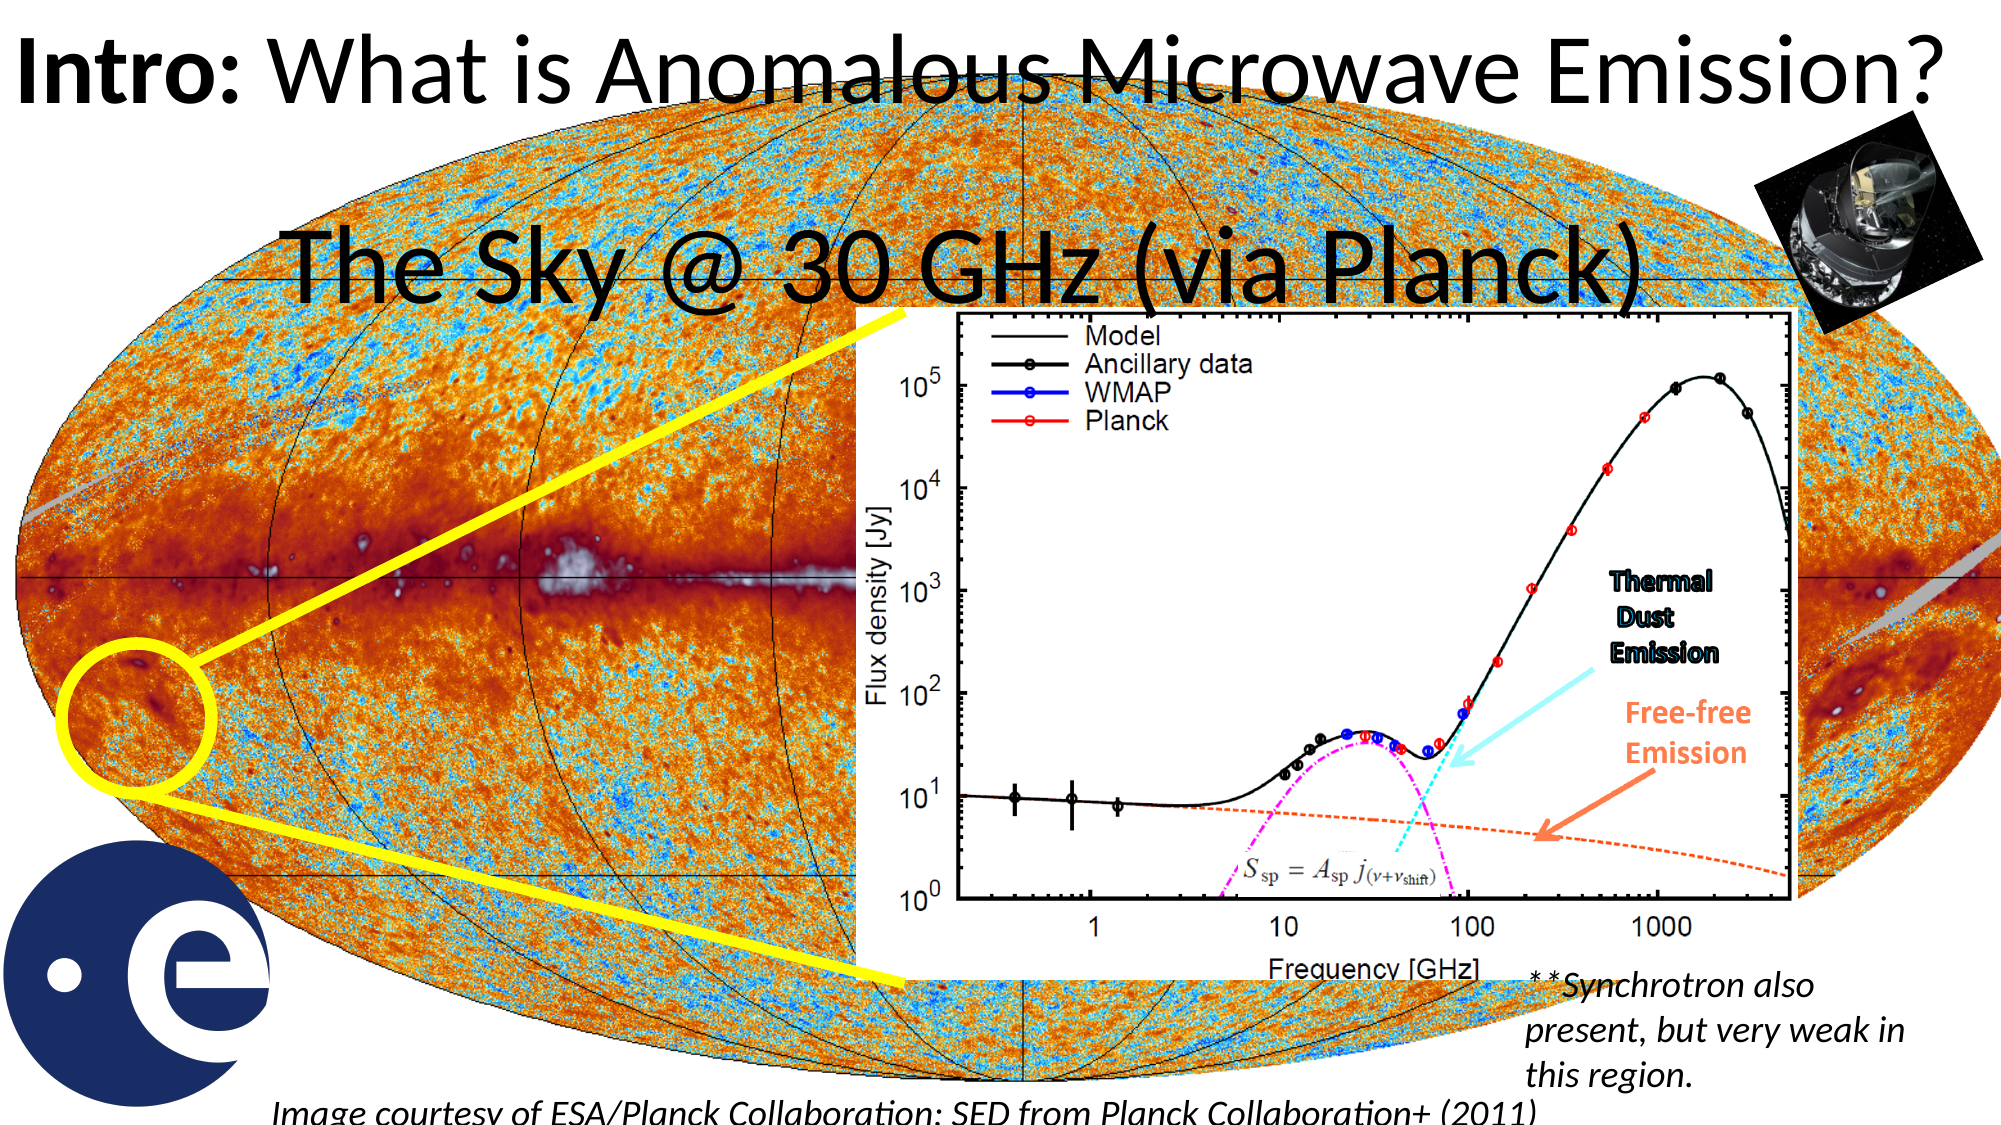

Intro: What is Anomalous Microwave Emission?
The Sky @ 30 GHz (via Planck)
**Synchrotron also present, but very weak in this region.
Image courtesy of ESA/Planck Collaboration; SED from Planck Collaboration+ (2011)